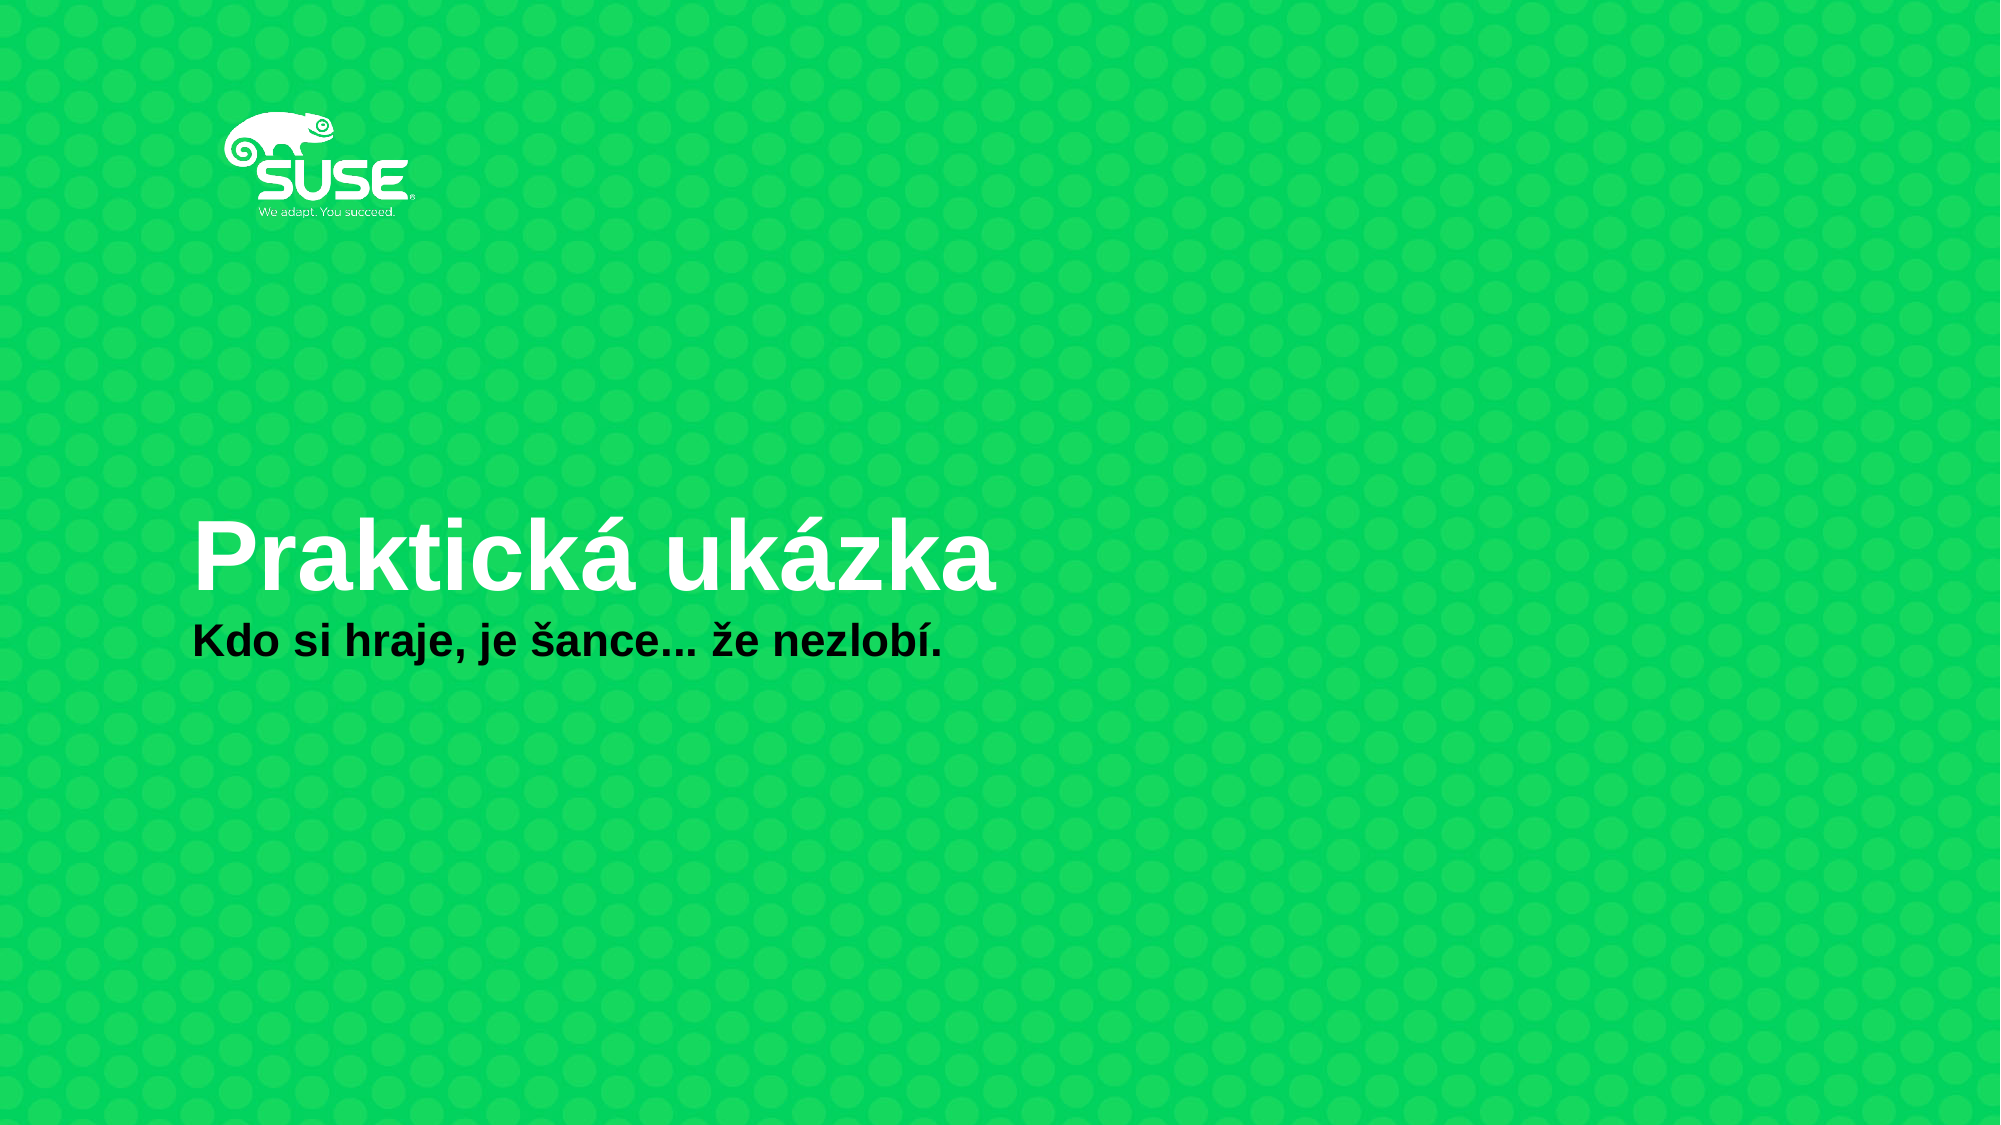

# Praktická ukázka Kdo si hraje, je šance... že nezlobí.